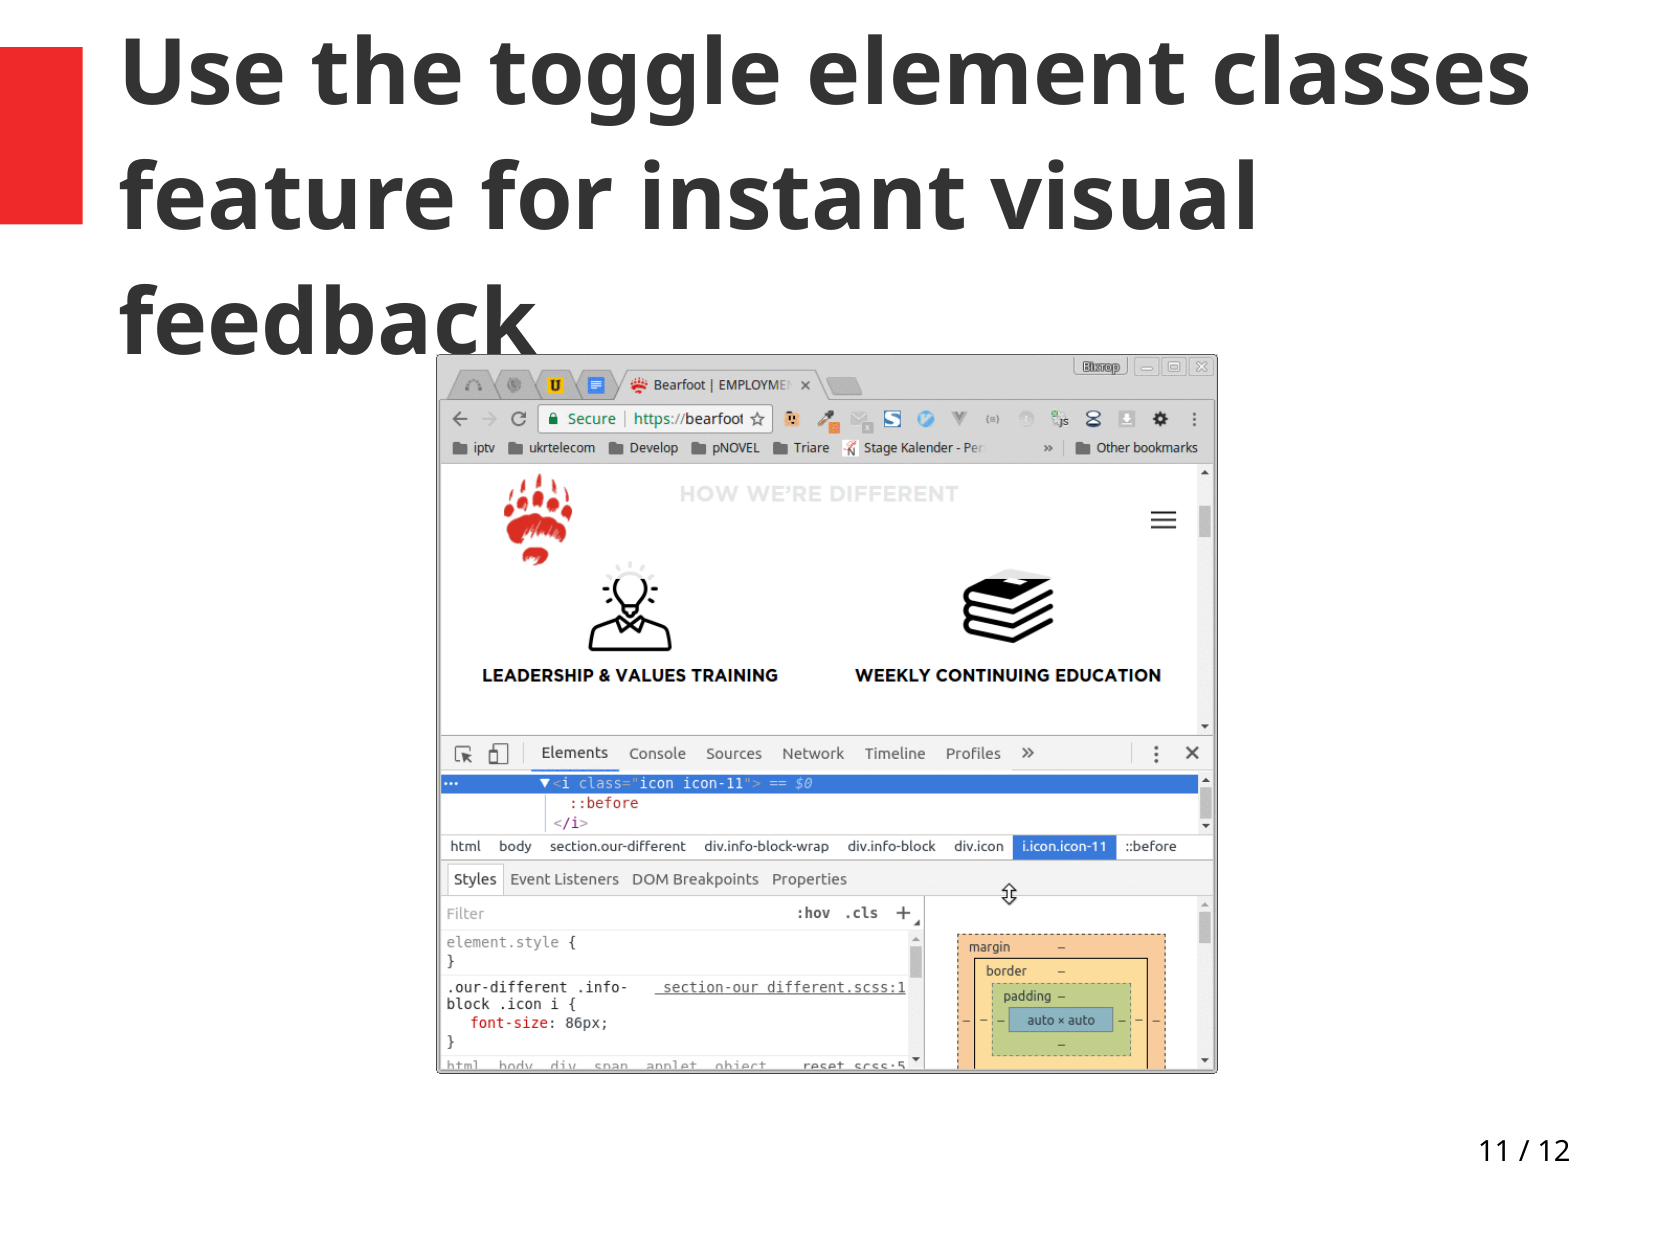

# Use the toggle element classes feature for instant visual feedback
11